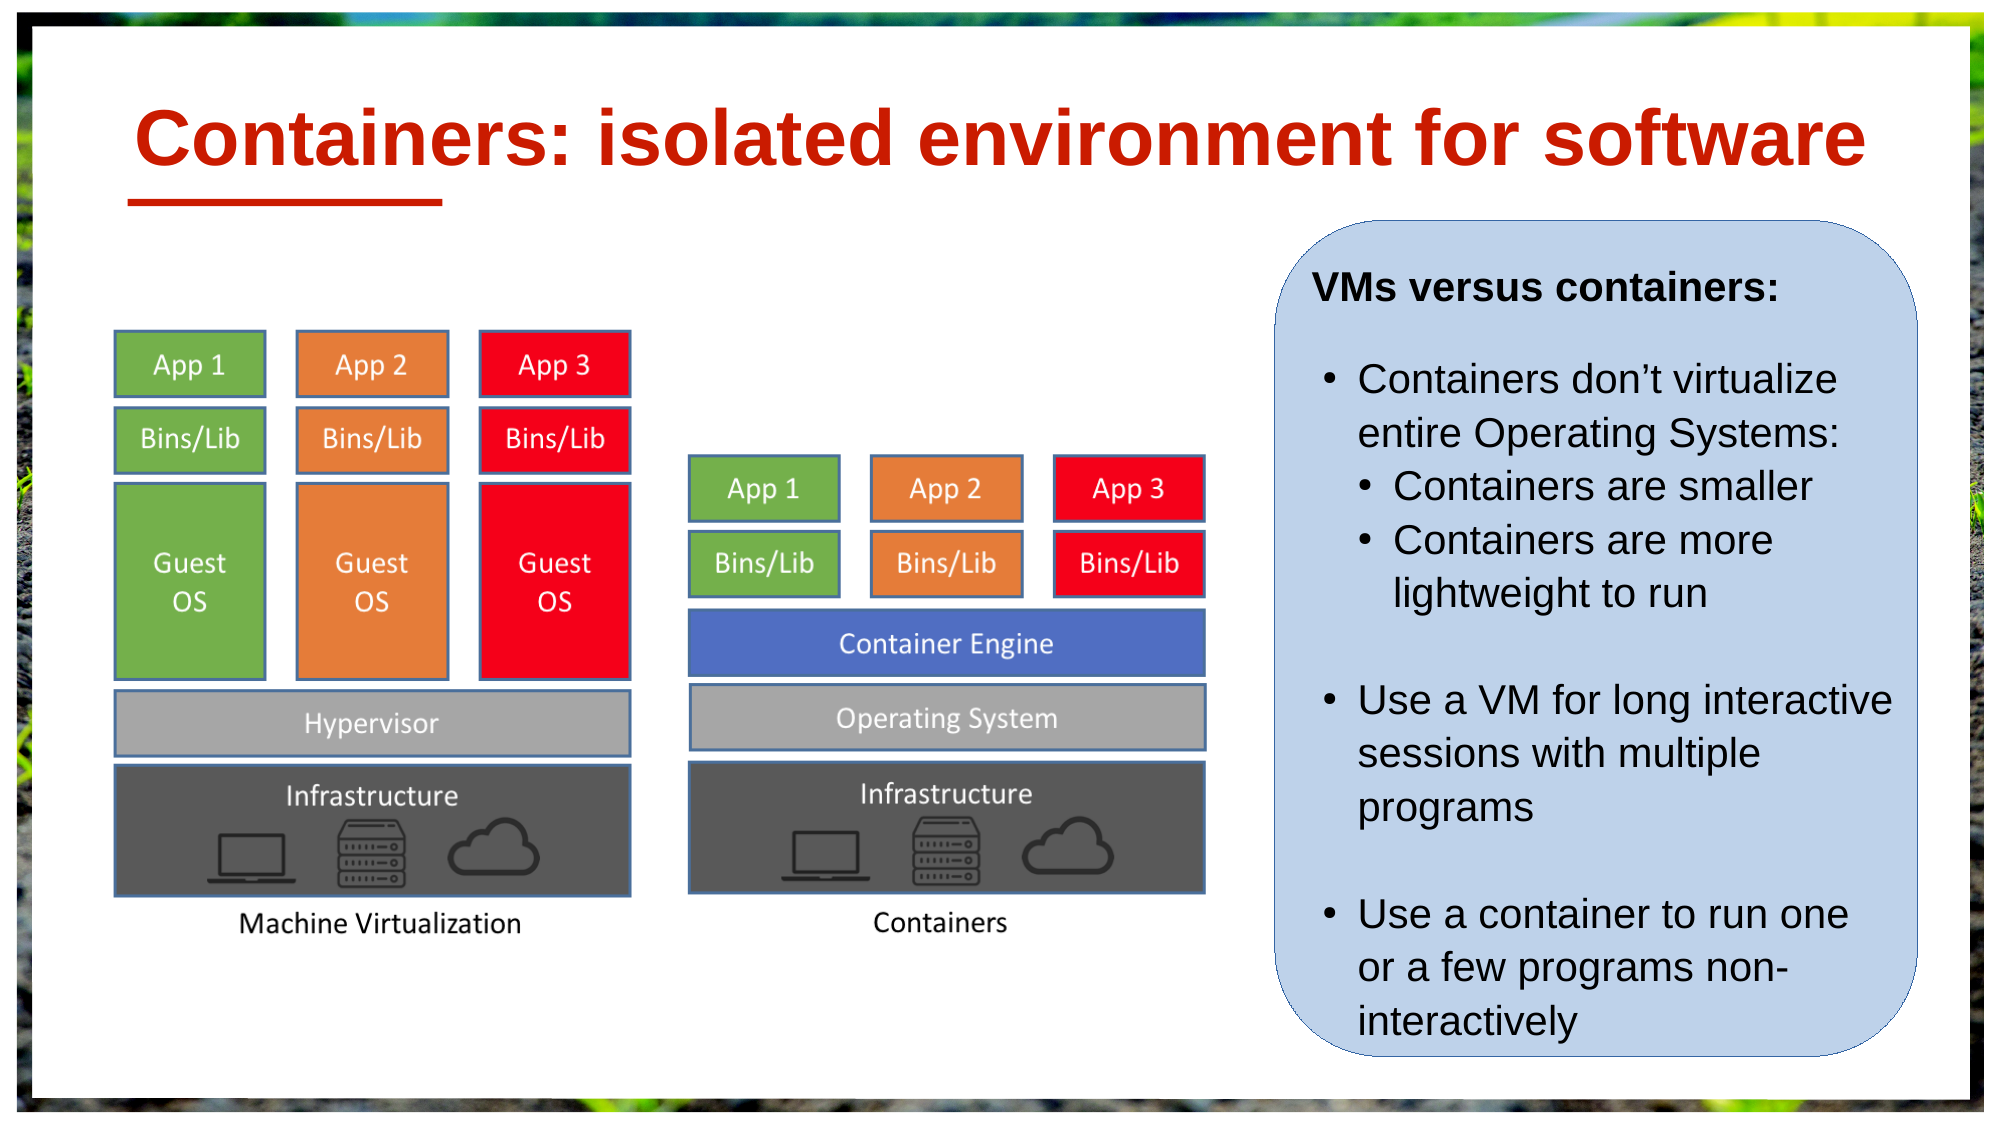

Containers: isolated environment for software
VMs versus containers:
Containers don’t virtualize
entire Operating Systems:
Containers are smaller
Containers are more lightweight to run
Use a VM for long interactive sessions with multiple programs
Use a container to run one
or a few programs non-interactively